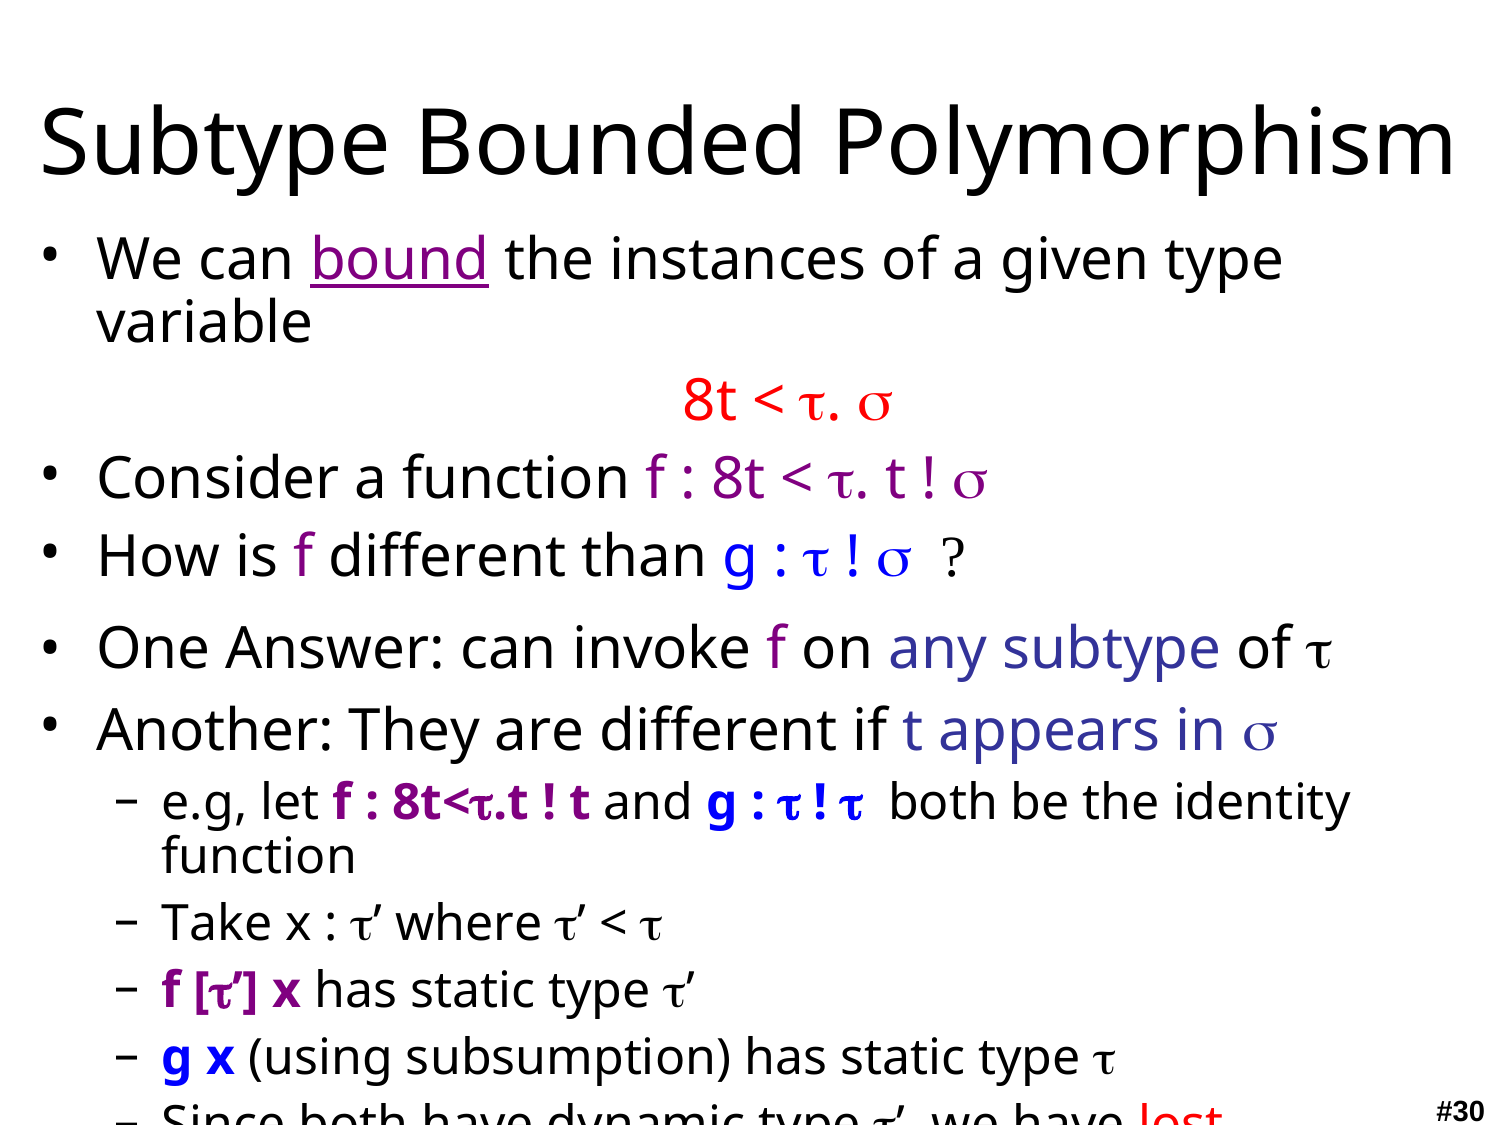

# Subtype Bounded Polymorphism
We can bound the instances of a given type variable
8t < . 
Consider a function f : 8t < . t ! 
How is f different than g :  !  ?
One Answer: can invoke f on any subtype of 
Another: They are different if t appears in 
e.g, let f : 8t<.t ! t and g :  !  both be the identity function
Take x : ’ where ’ < 
f [’] x has static type ’
g x (using subsumption) has static type 
Since both have dynamic type ’, we have lost information with g
30